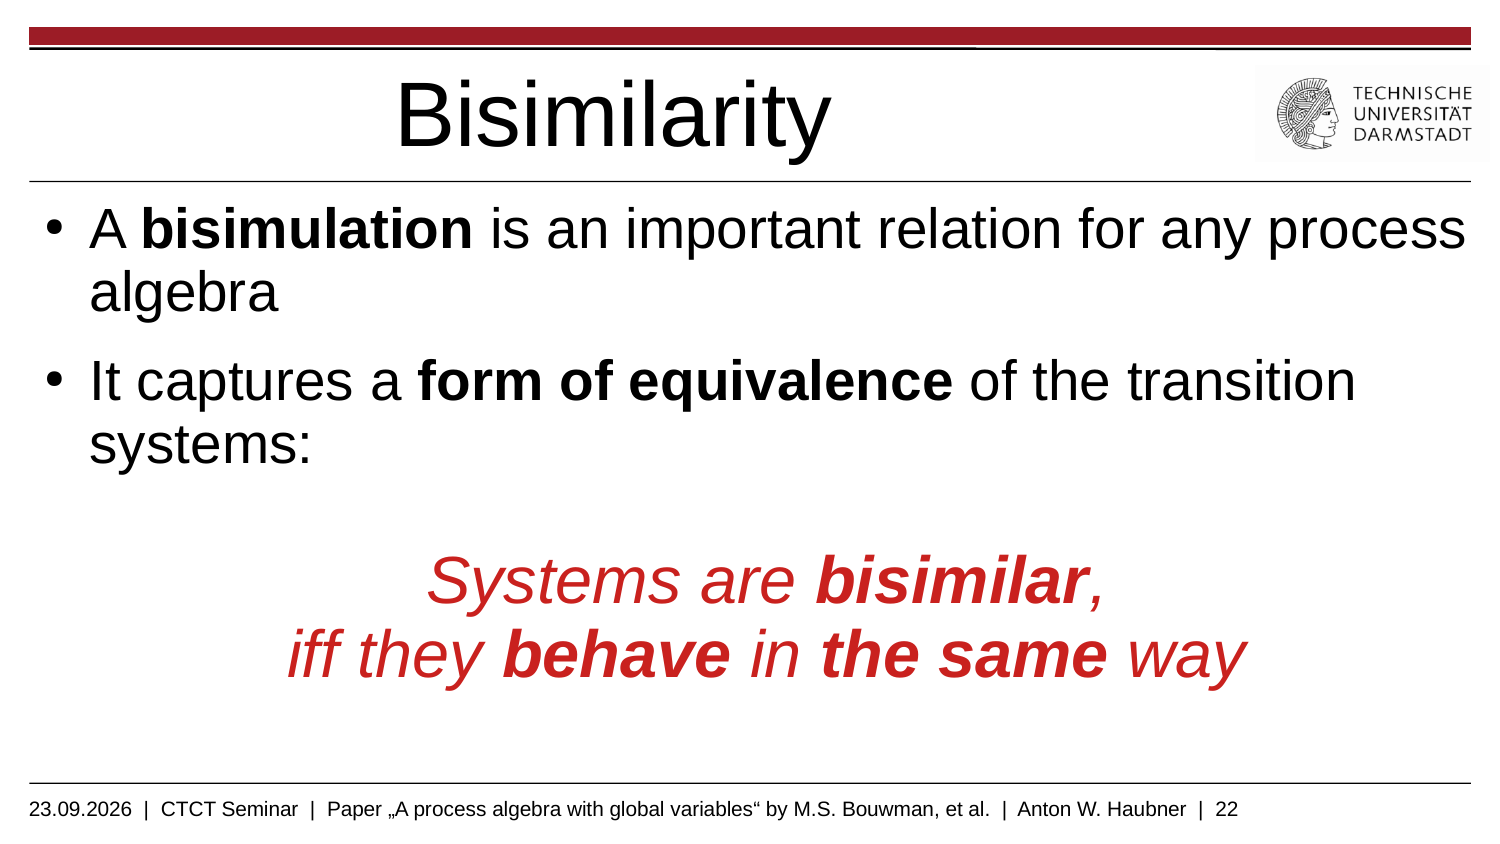

# Bisimilarity
A bisimulation is an important relation for any process algebra
It captures a form of equivalence of the transition systems:
Systems are bisimilar,
iff they behave in the same way